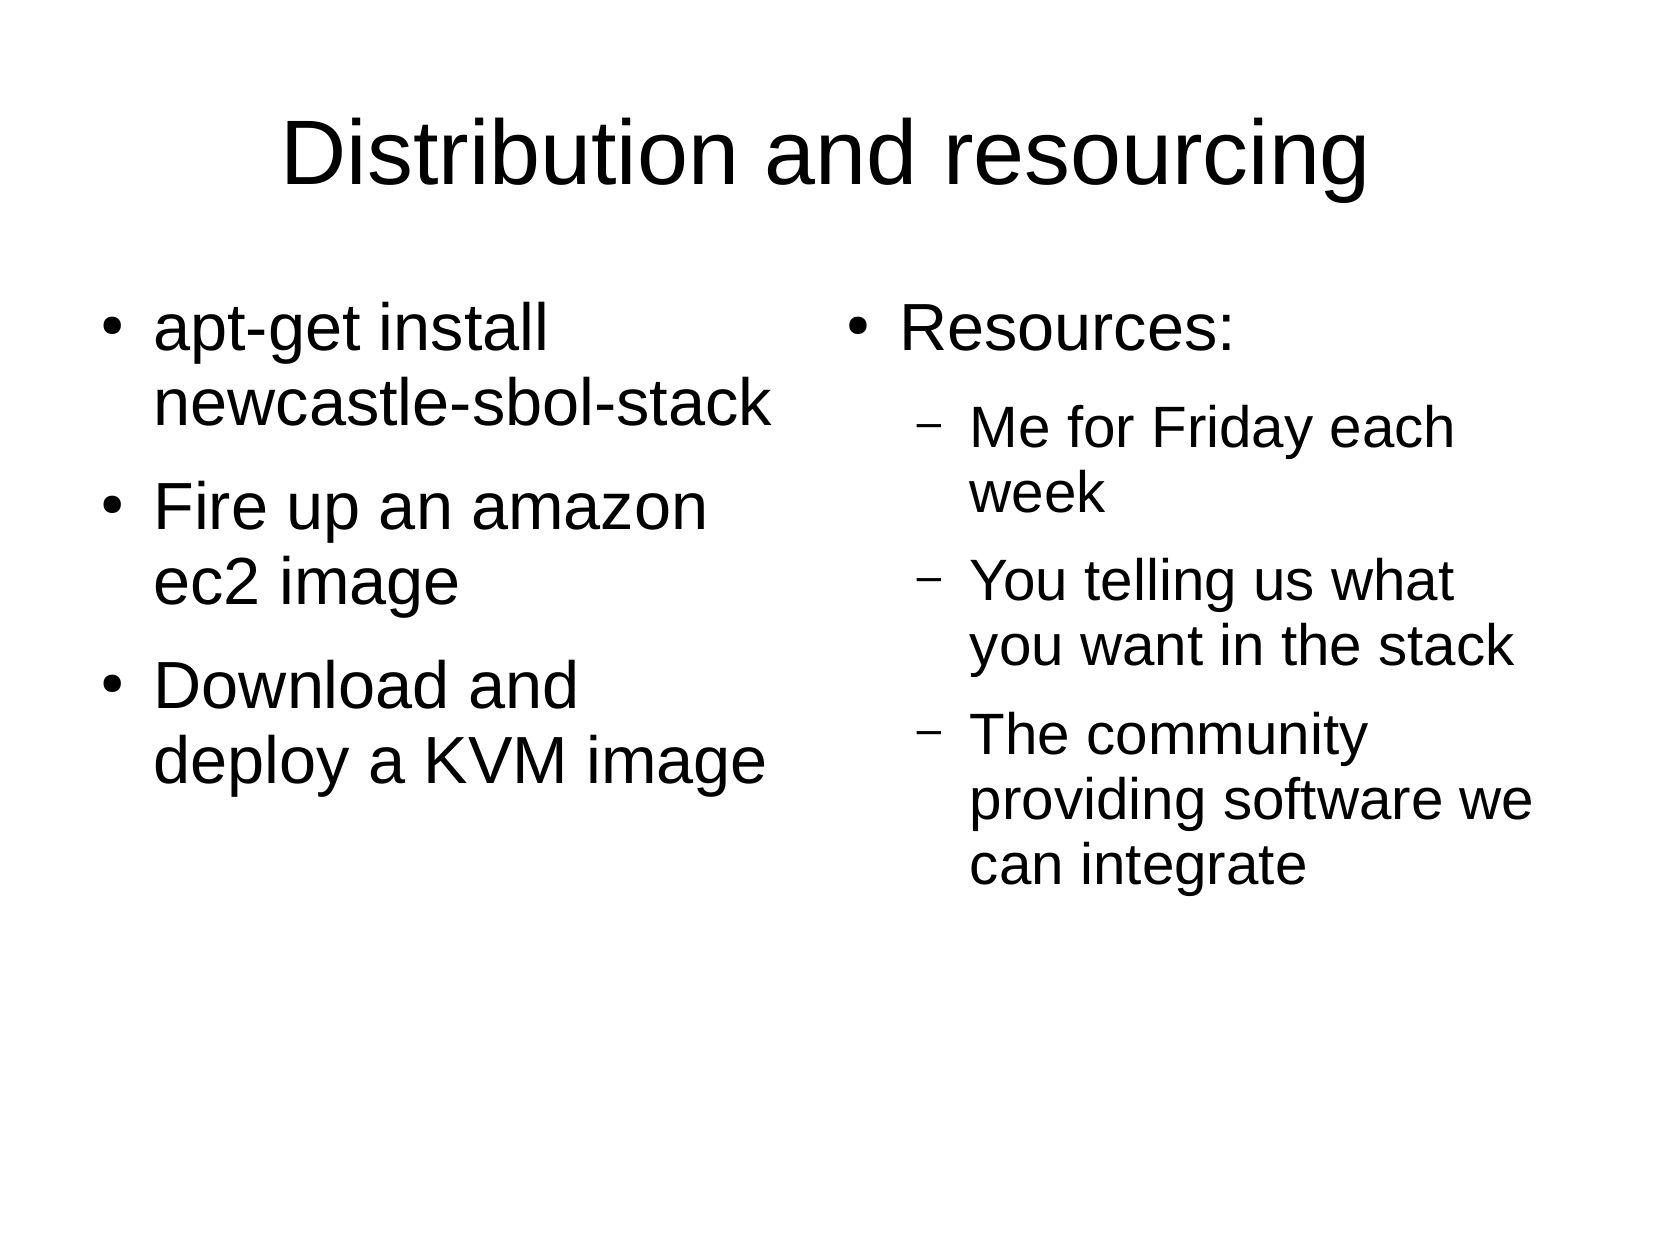

# Distribution and resourcing
apt-get install newcastle-sbol-stack
Fire up an amazon ec2 image
Download and deploy a KVM image
Resources:
Me for Friday each week
You telling us what you want in the stack
The community providing software we can integrate